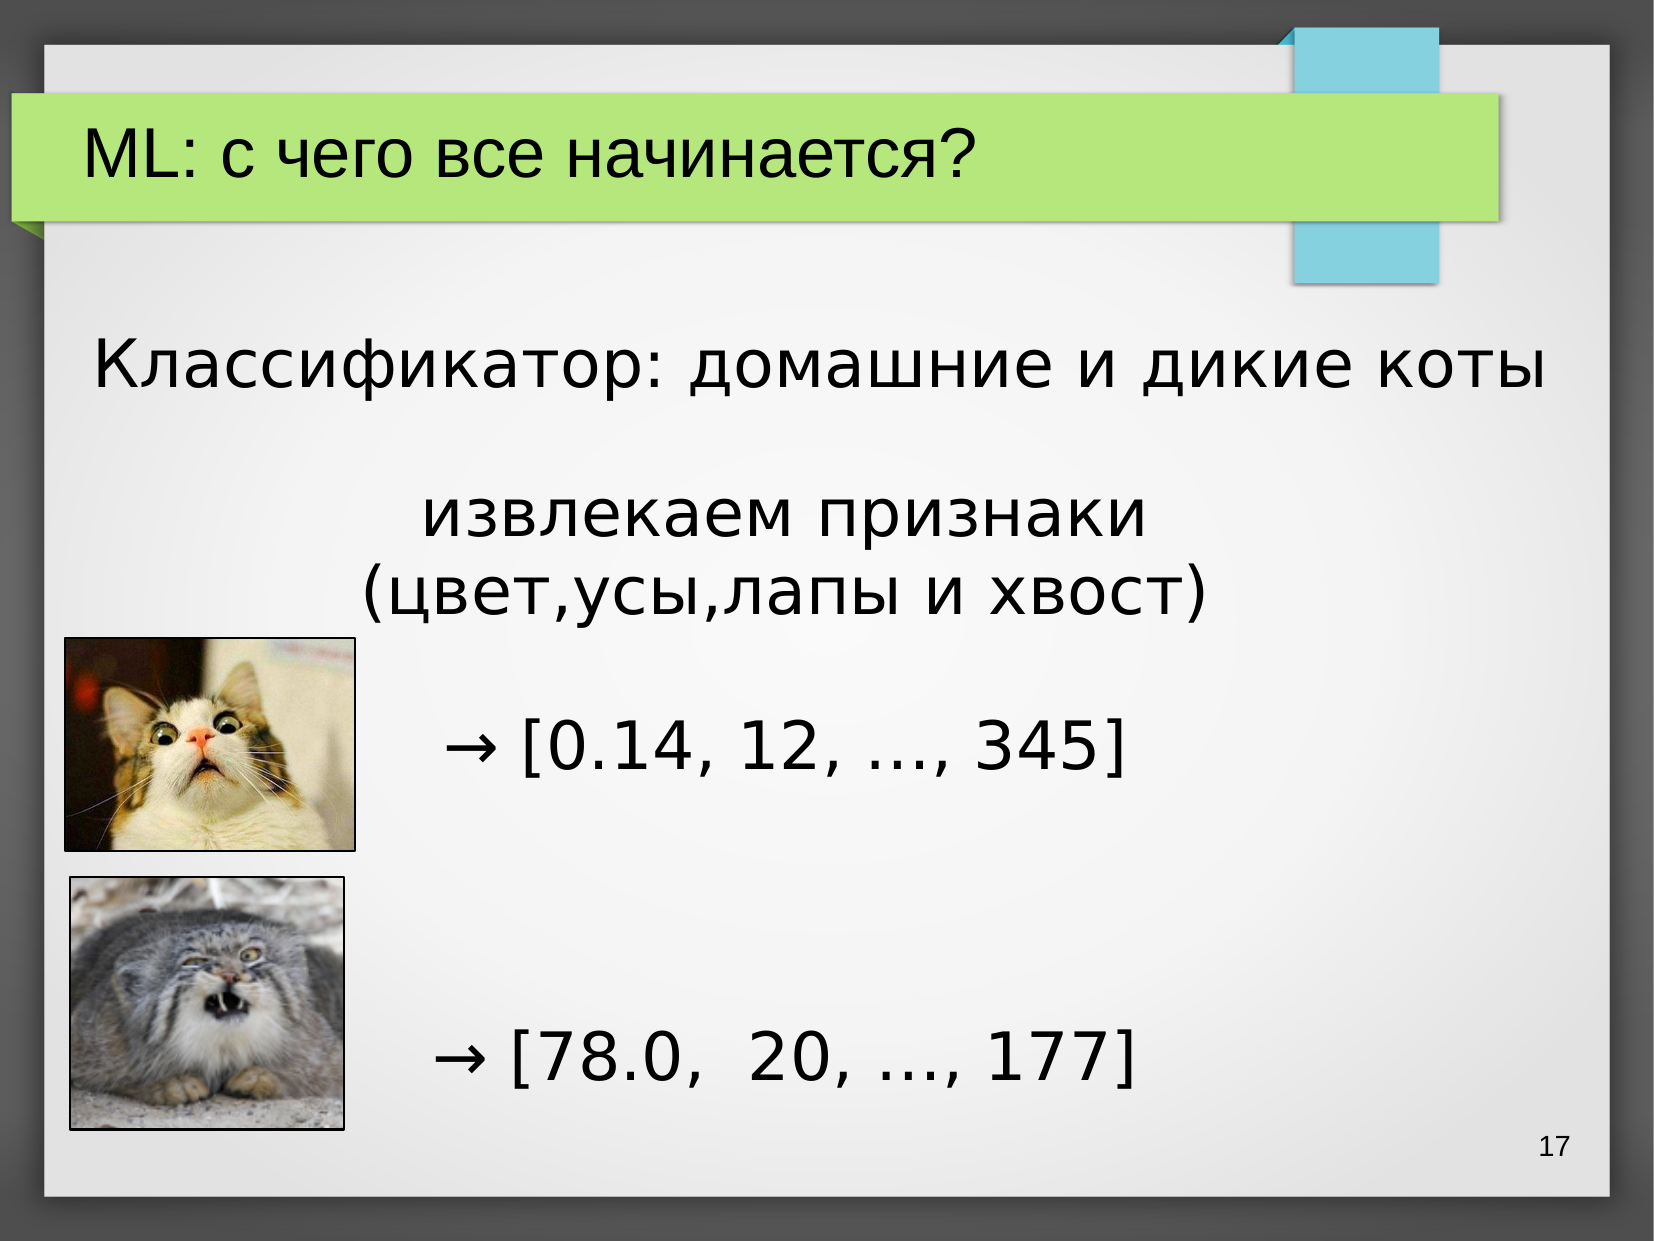

# ML: с чего все начинается?
Классификатор: домашние и дикие коты
извлекаем признаки
(цвет,усы,лапы и хвост)
→ [0.14, 12, …, 345]
→ [78.0, 20, …, 177]
17